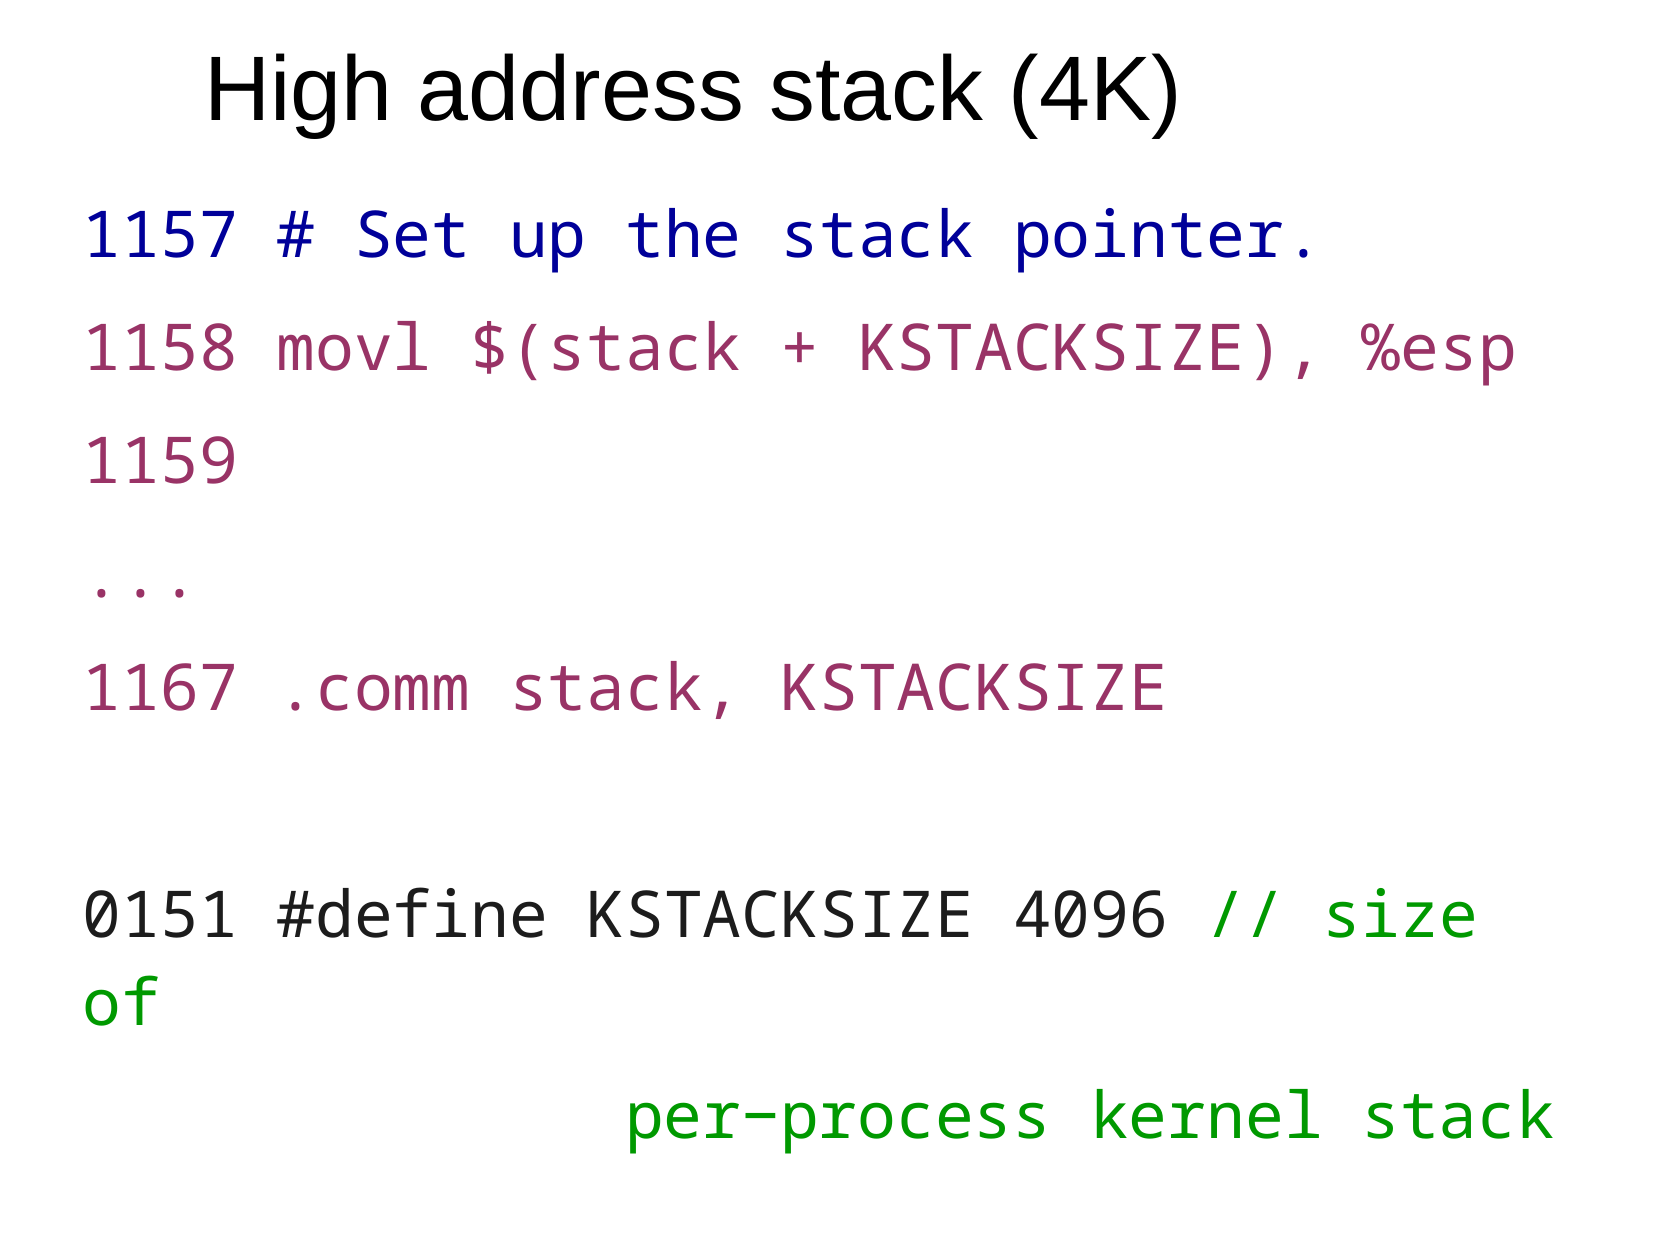

High address stack (4K)
# 1157 # Set up the stack pointer.
1158 movl $(stack + KSTACKSIZE), %esp
1159
...
1167 .comm stack, KSTACKSIZE
0151 #define KSTACKSIZE 4096 // size of
 per−process kernel stack